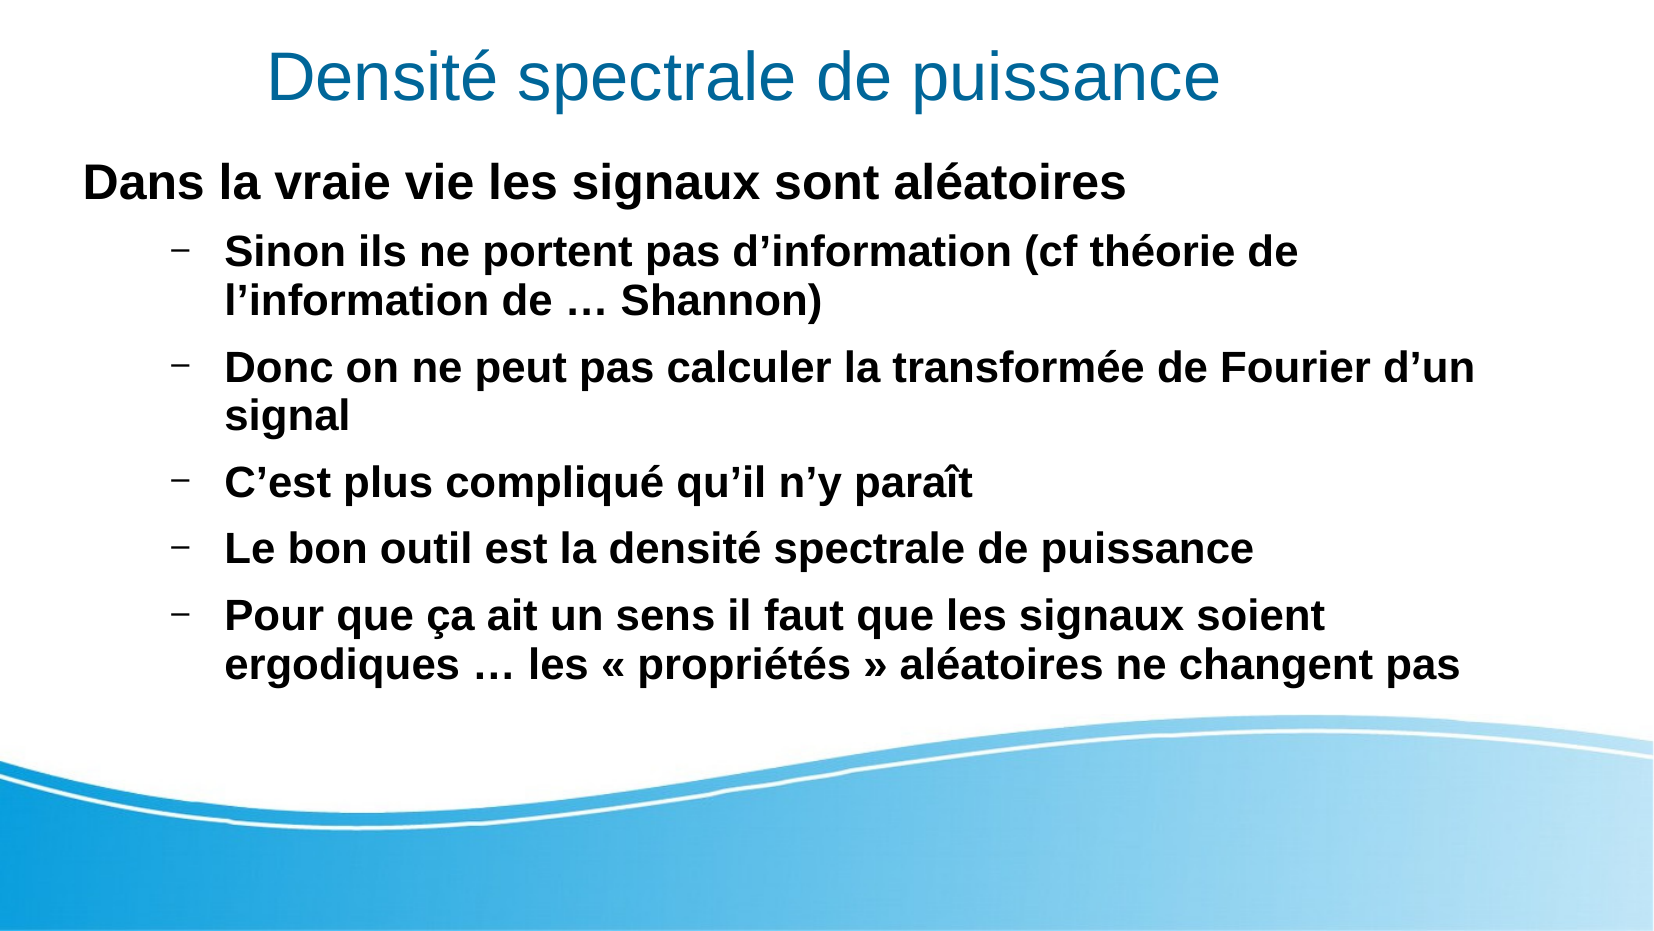

# Densité spectrale de puissance
Dans la vraie vie les signaux sont aléatoires
Sinon ils ne portent pas d’information (cf théorie de l’information de … Shannon)
Donc on ne peut pas calculer la transformée de Fourier d’un signal
C’est plus compliqué qu’il n’y paraît
Le bon outil est la densité spectrale de puissance
Pour que ça ait un sens il faut que les signaux soient ergodiques … les « propriétés » aléatoires ne changent pas